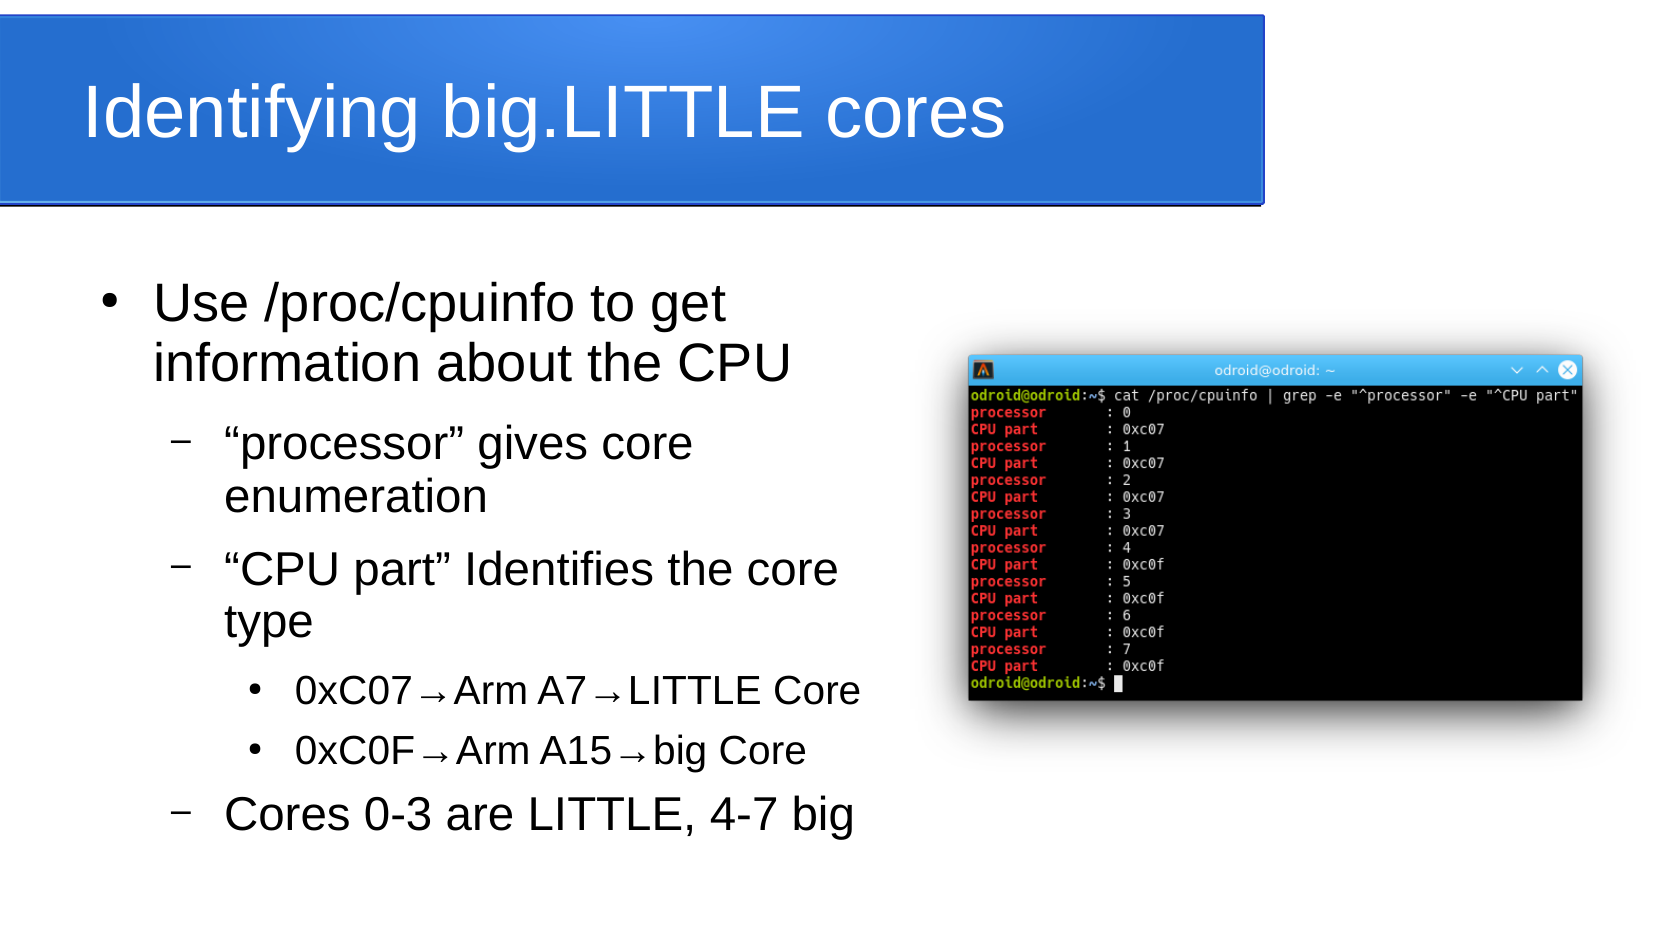

# Identifying big.LITTLE cores
Use /proc/cpuinfo to get information about the CPU
“processor” gives core enumeration
“CPU part” Identifies the core type
0xC07→Arm A7→LITTLE Core
0xC0F→Arm A15→big Core
Cores 0-3 are LITTLE, 4-7 big